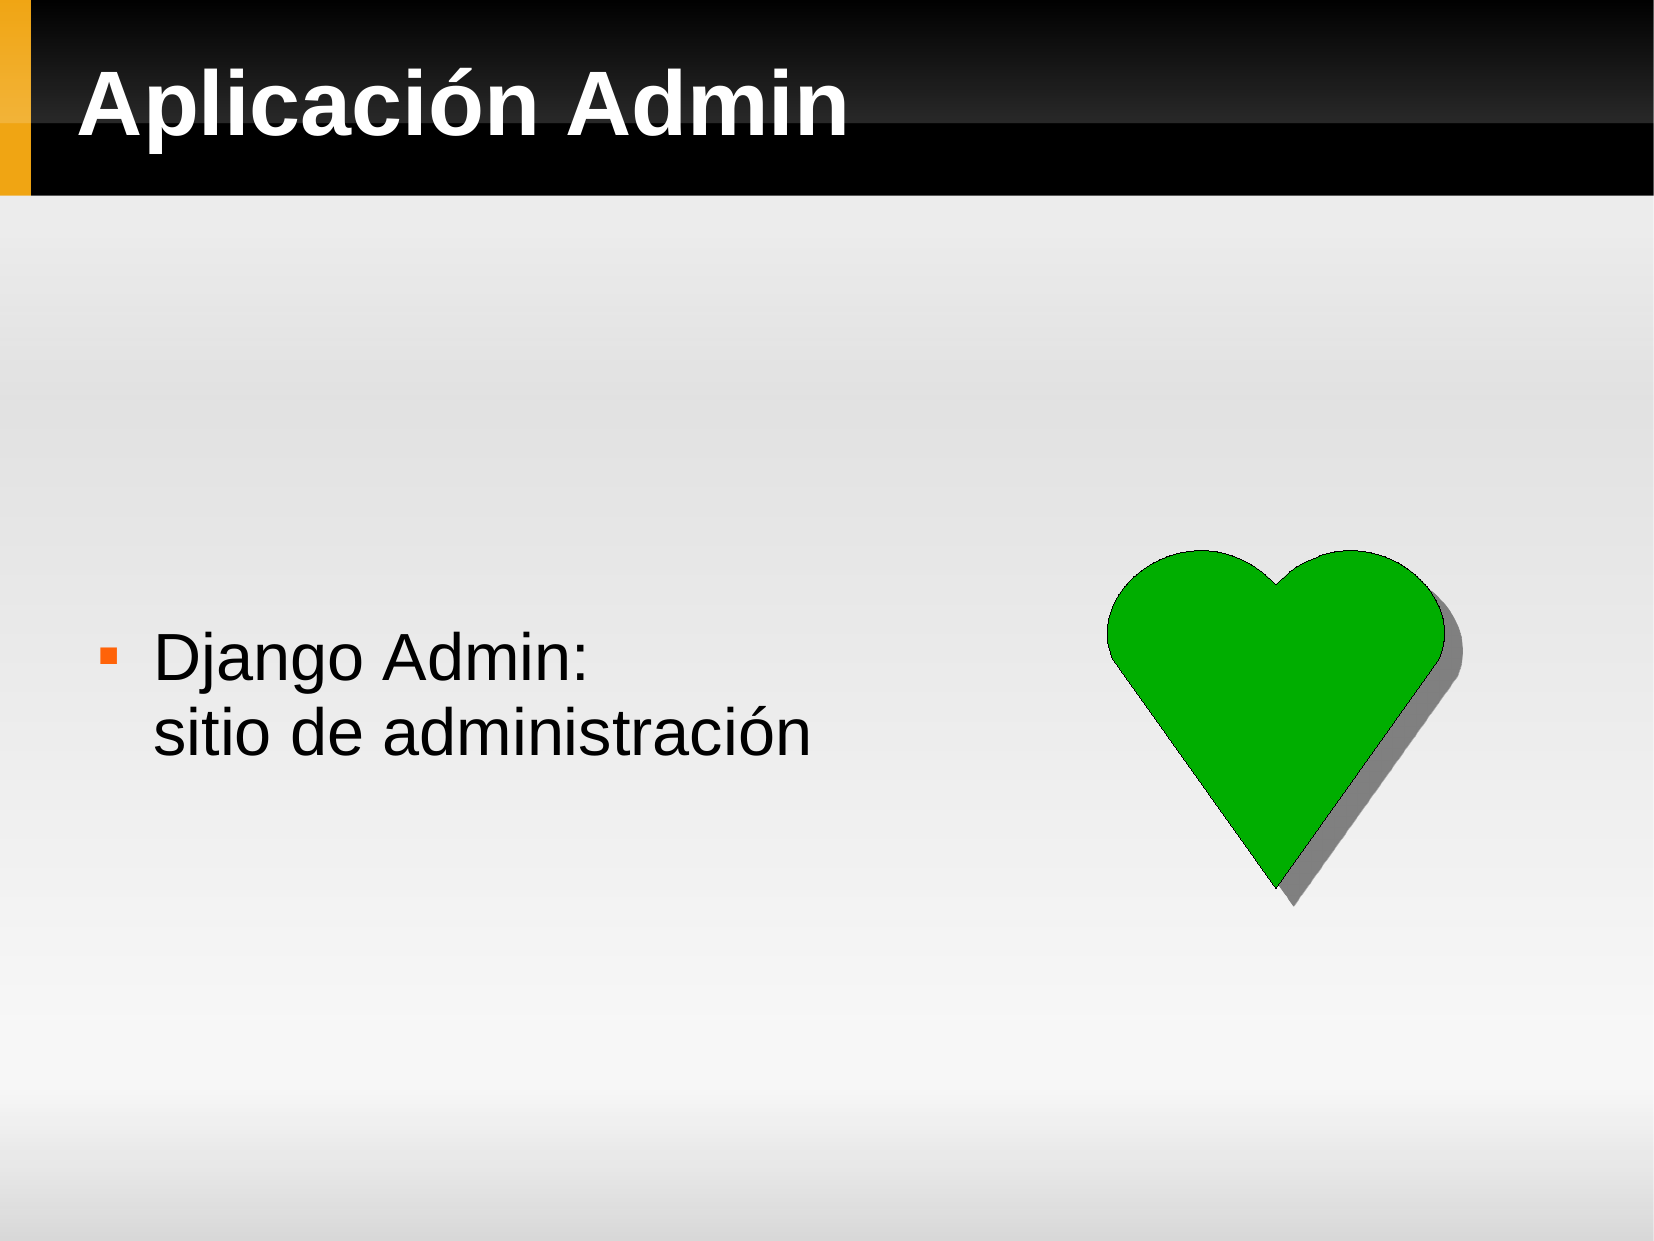

# Aplicación Admin
Django Admin:
sitio de administración